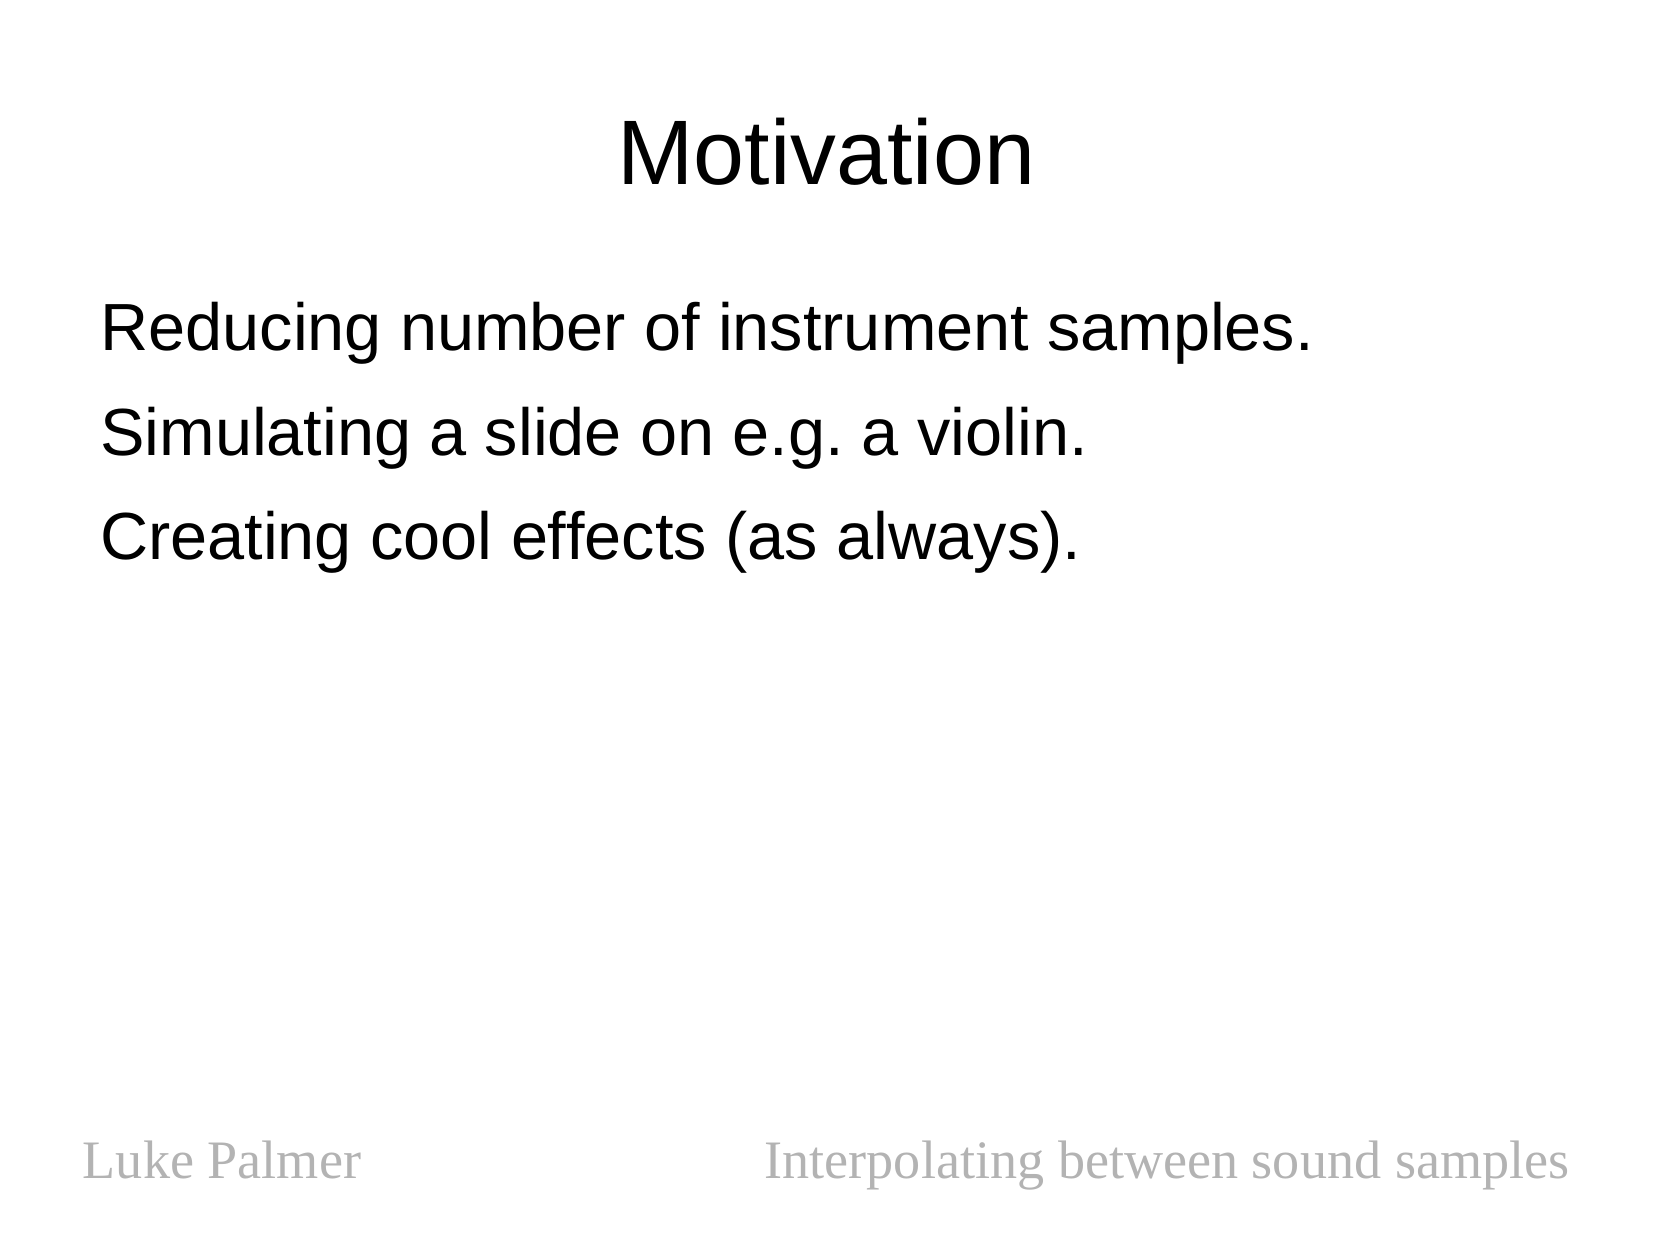

# Motivation
Reducing number of instrument samples.
Simulating a slide on e.g. a violin.
Creating cool effects (as always).